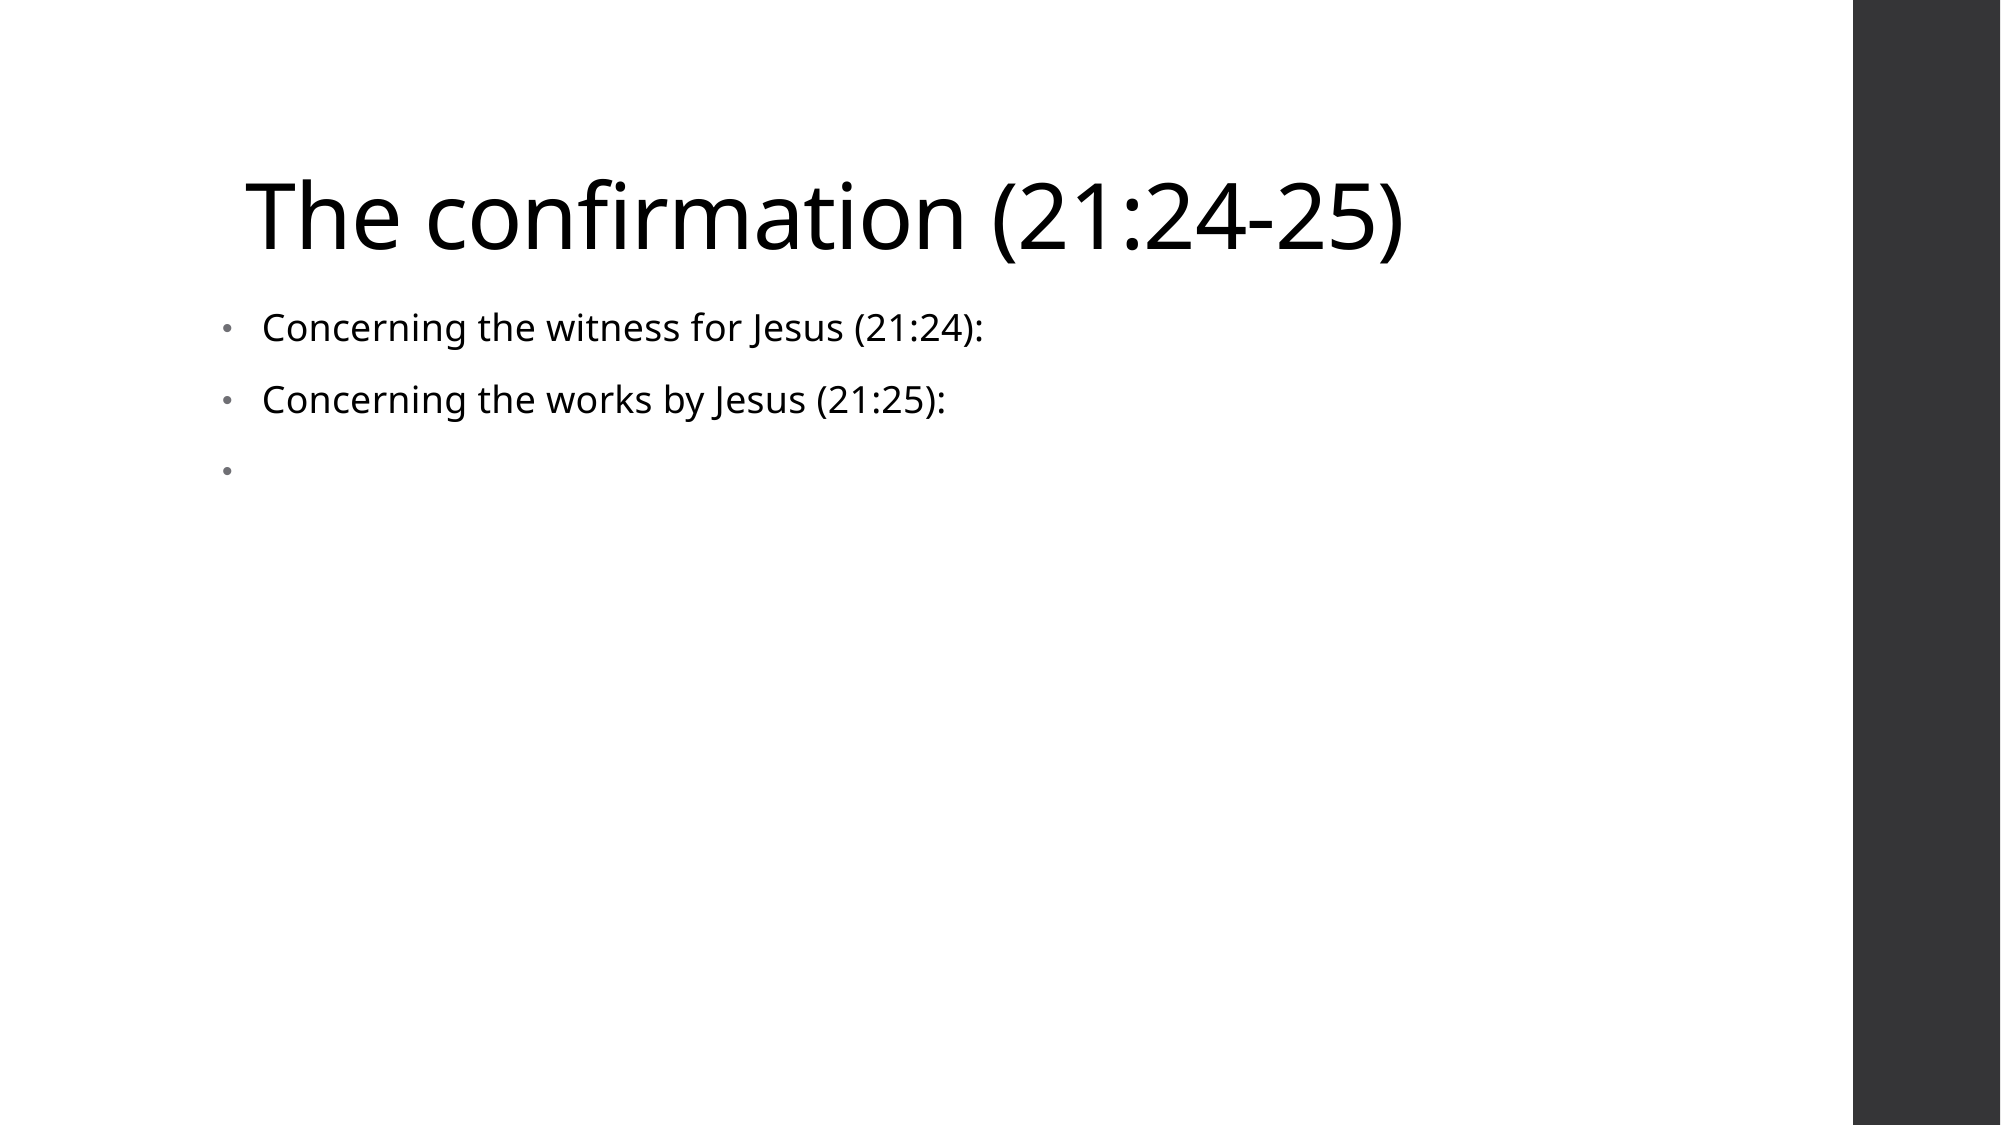

# The confirmation (21:24-25)
 Concerning the witness for Jesus (21:24):
 Concerning the works by Jesus (21:25):